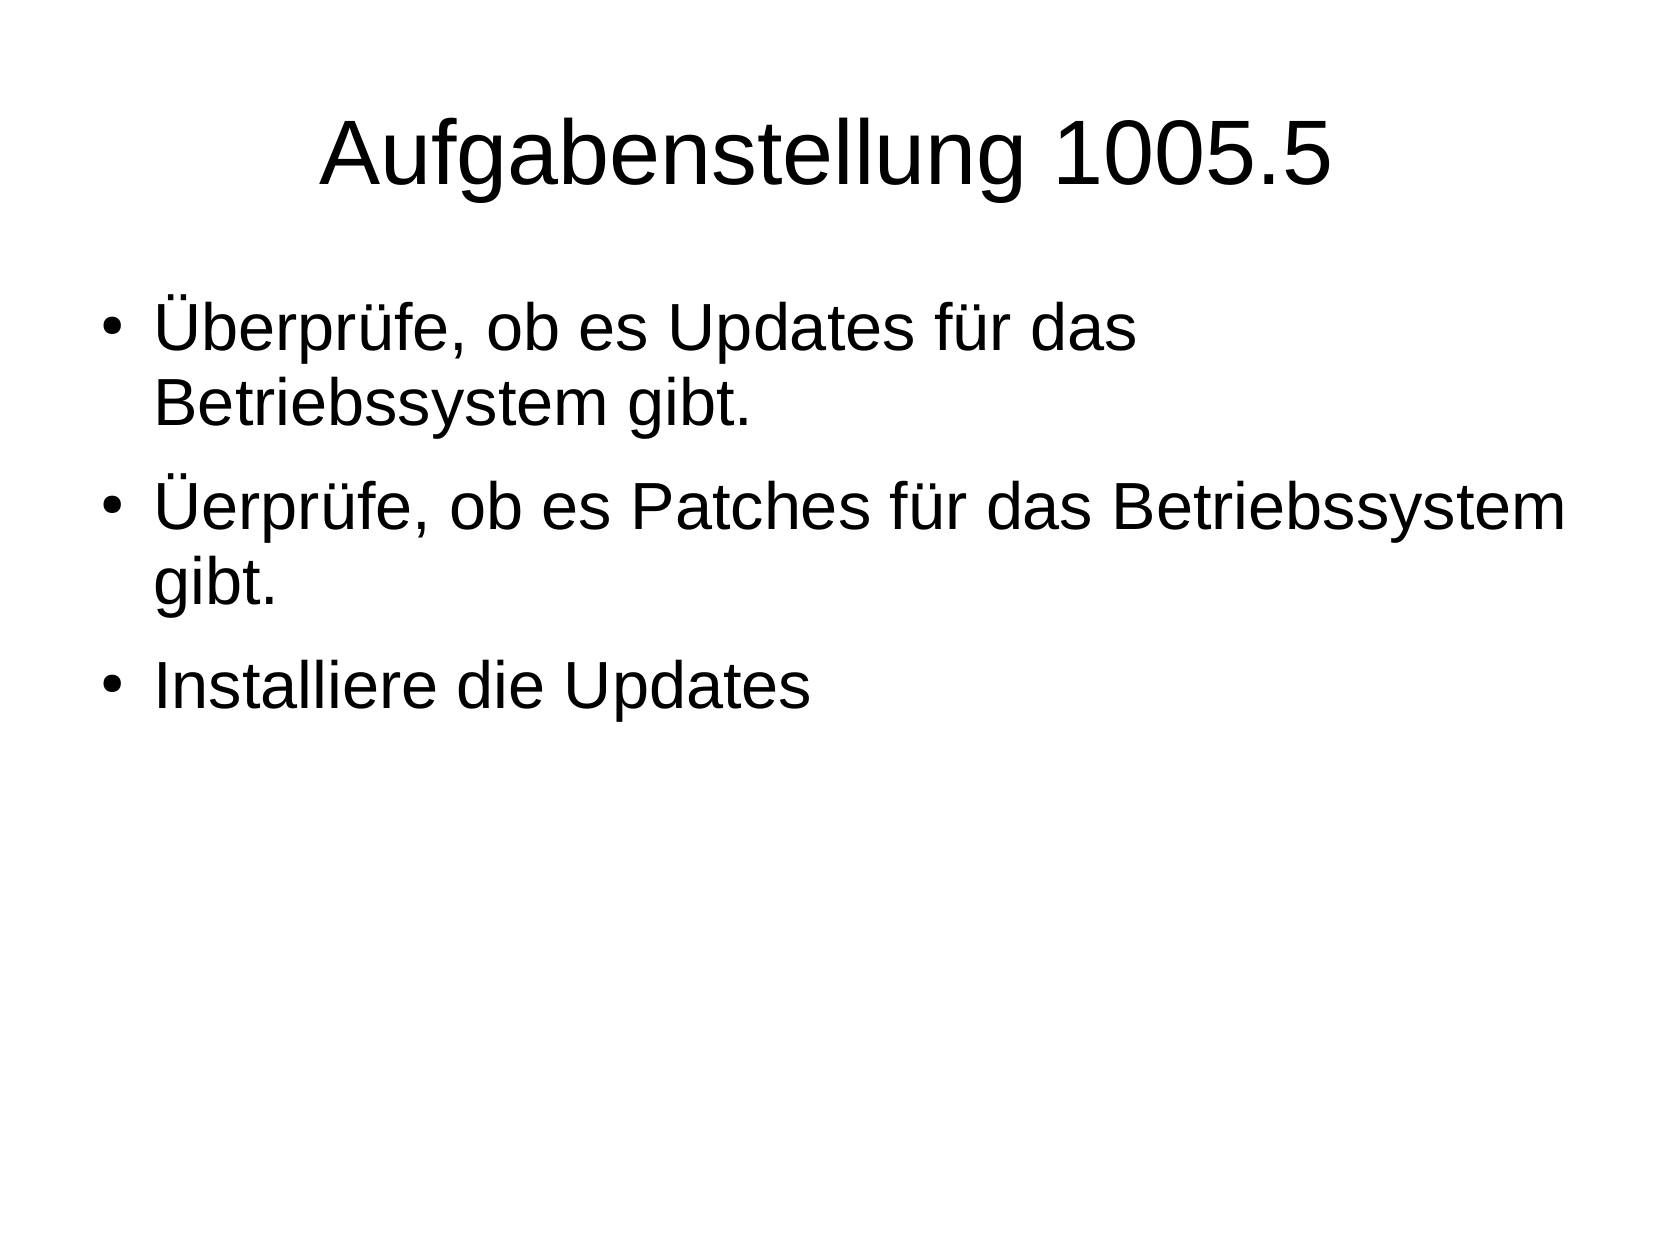

# Aufgabenstellung 1005.5
Überprüfe, ob es Updates für das Betriebssystem gibt.
Üerprüfe, ob es Patches für das Betriebssystem gibt.
Installiere die Updates